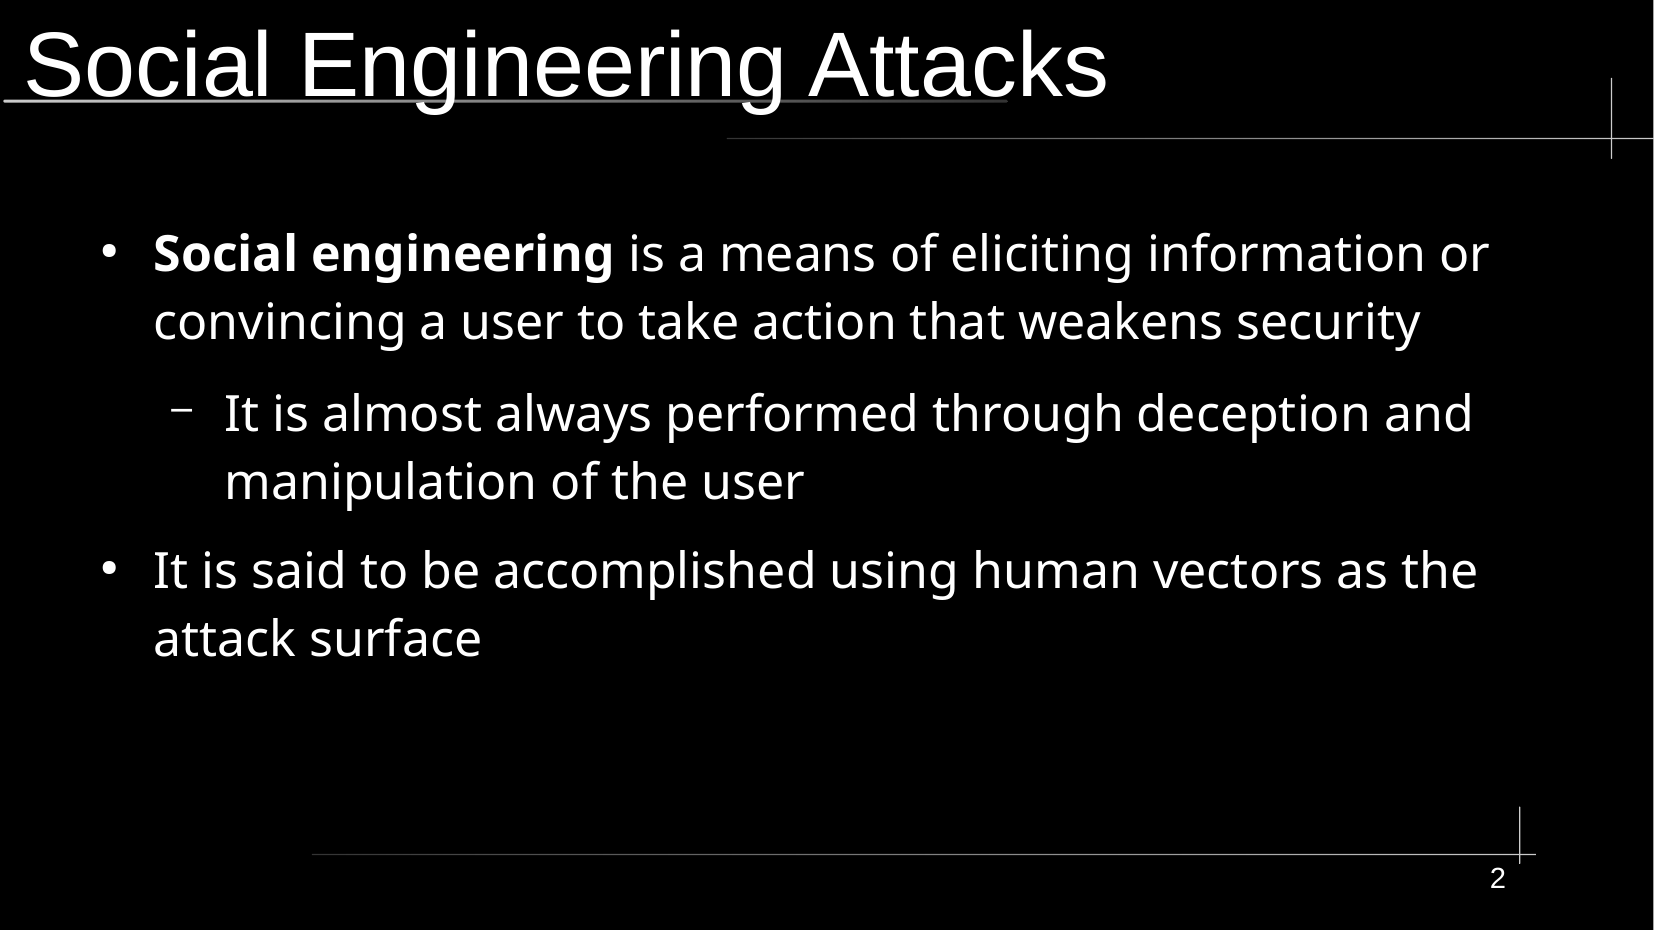

# Social Engineering Attacks
Social engineering is a means of eliciting information or convincing a user to take action that weakens security
It is almost always performed through deception and manipulation of the user
It is said to be accomplished using human vectors as the attack surface
2